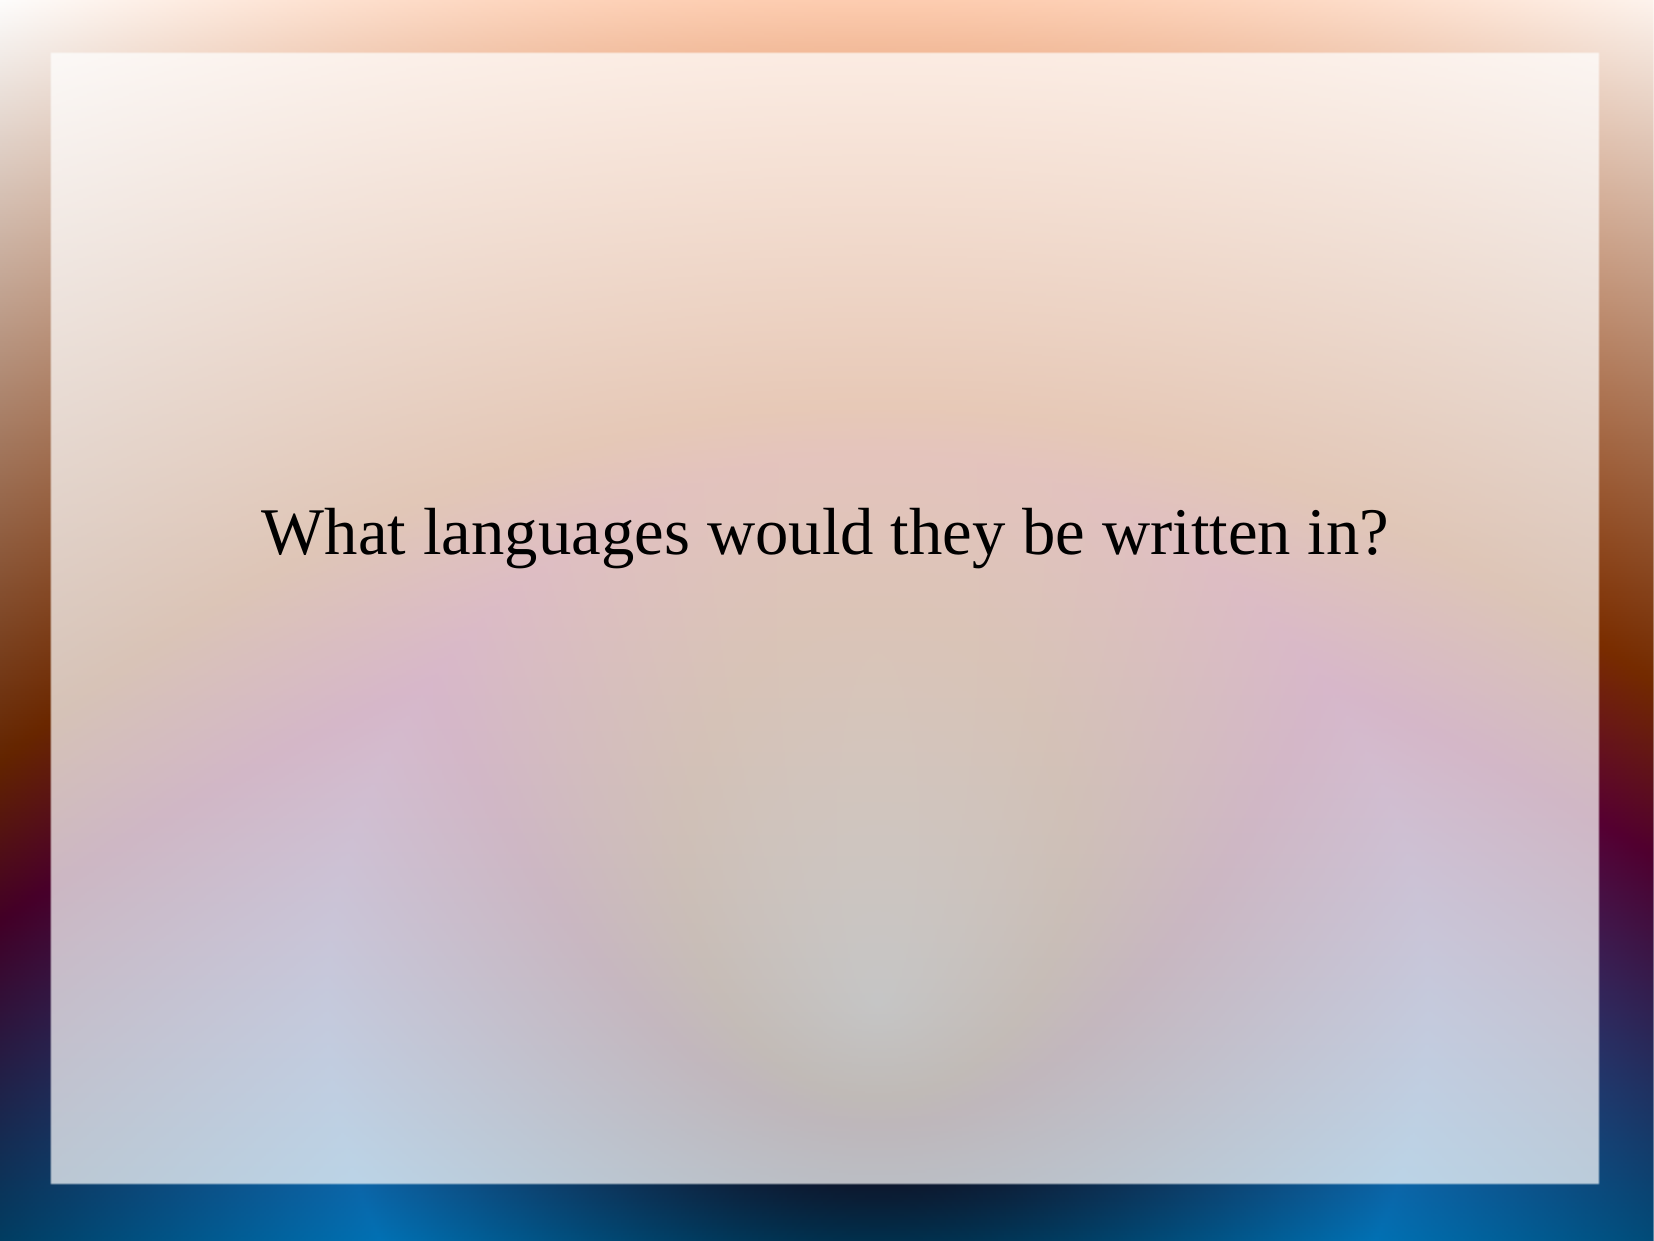

# What languages would they be written in?